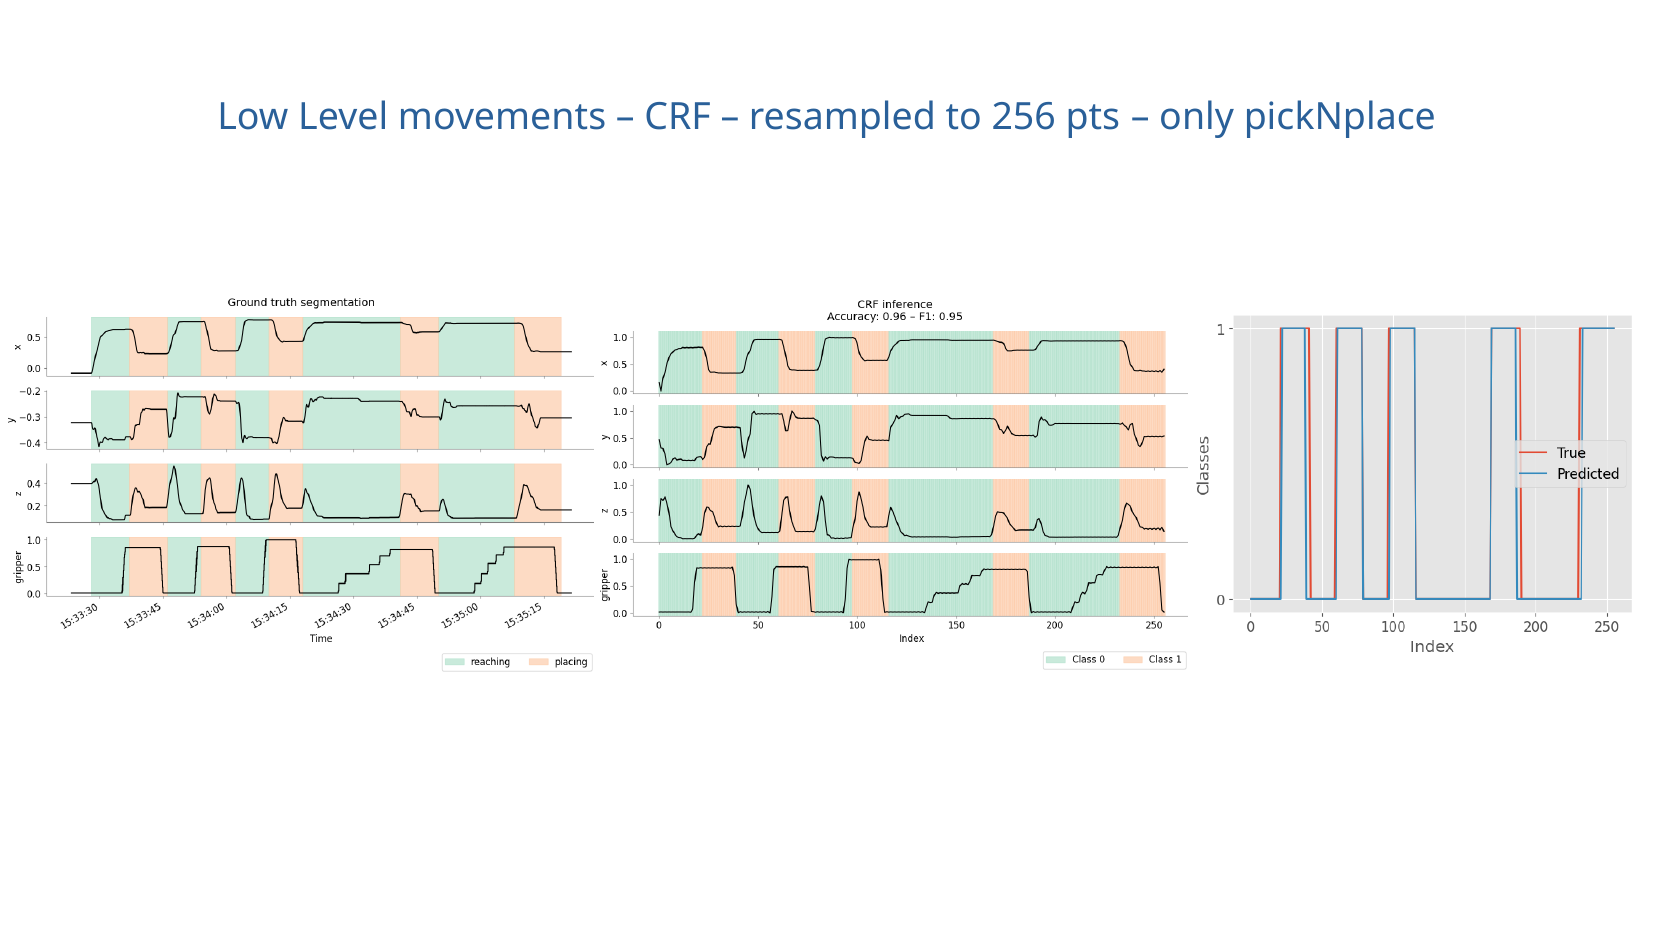

# Low Level movements – CRF – resampled to 256 pts – only pickNplace